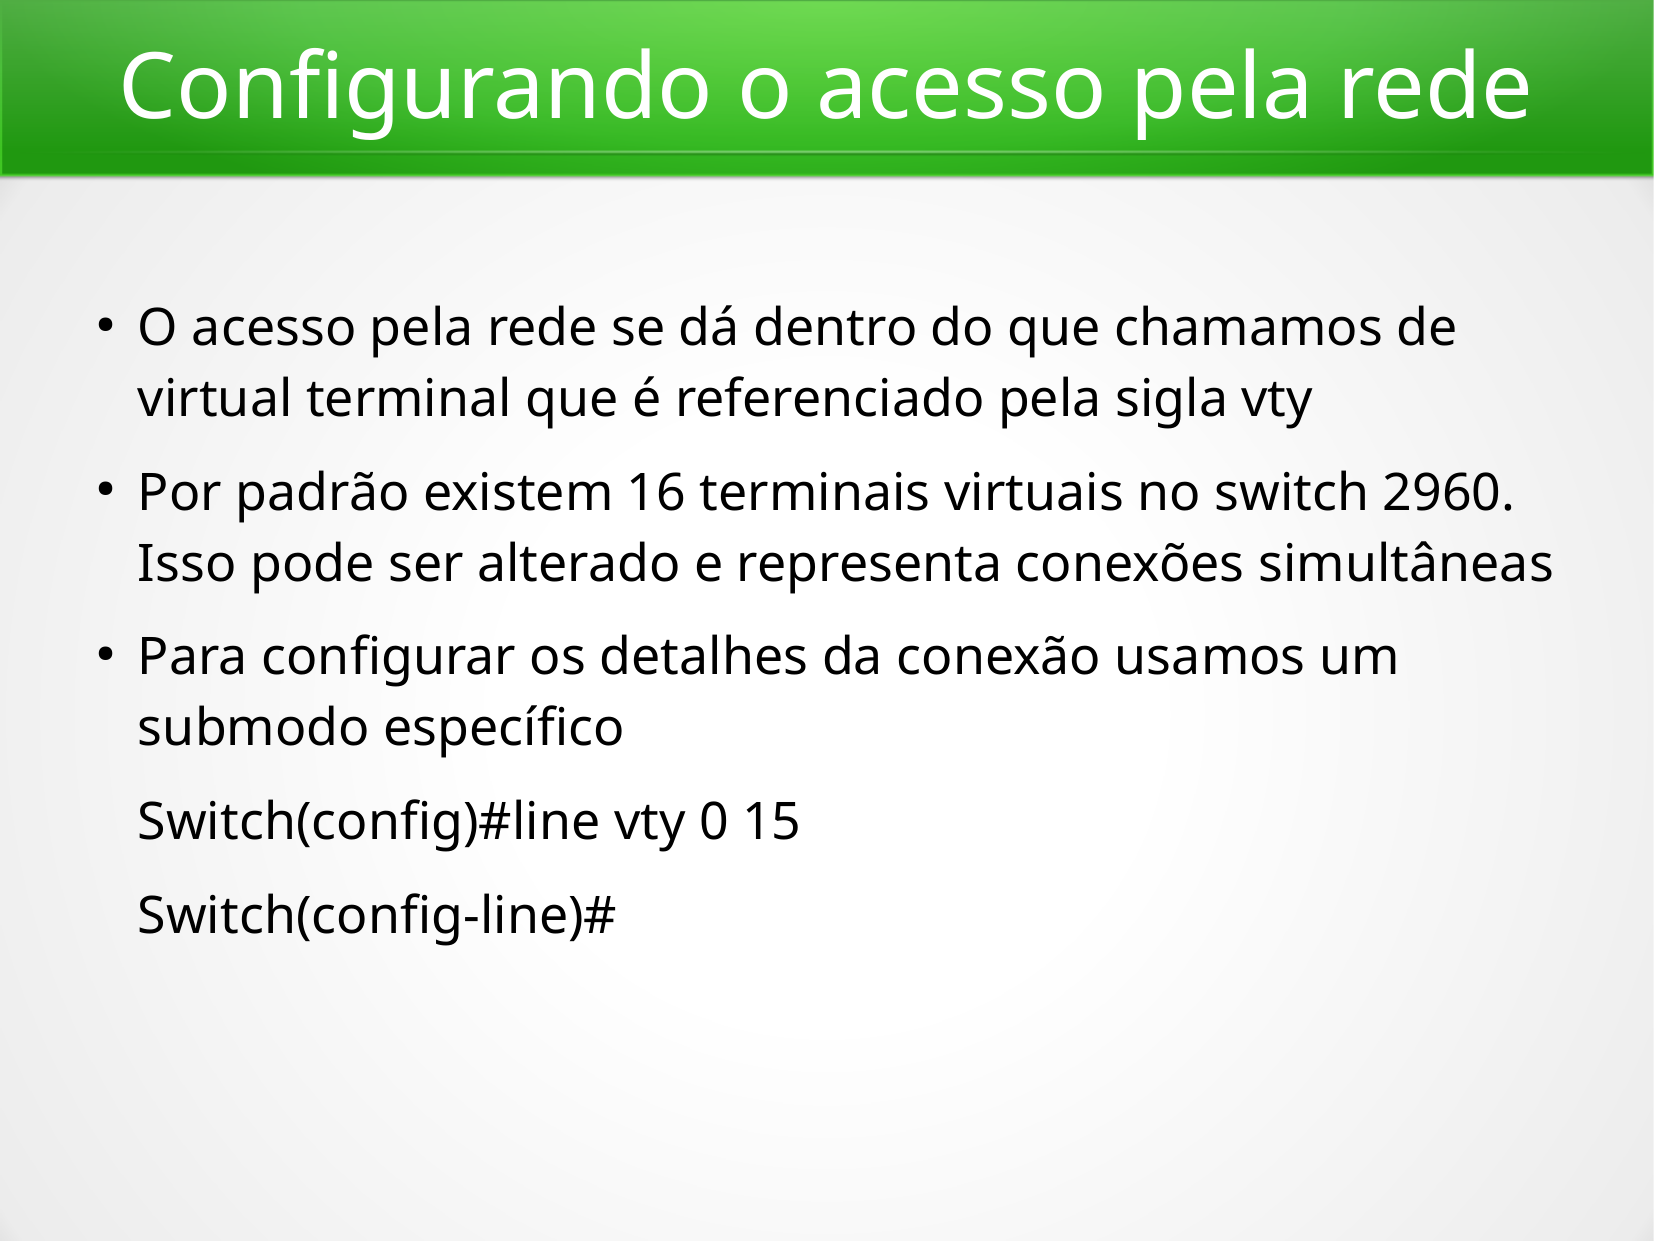

# Configurando o acesso pela rede
O acesso pela rede se dá dentro do que chamamos de virtual terminal que é referenciado pela sigla vty
Por padrão existem 16 terminais virtuais no switch 2960. Isso pode ser alterado e representa conexões simultâneas
Para configurar os detalhes da conexão usamos um submodo específico
Switch(config)#line vty 0 15
Switch(config-line)#